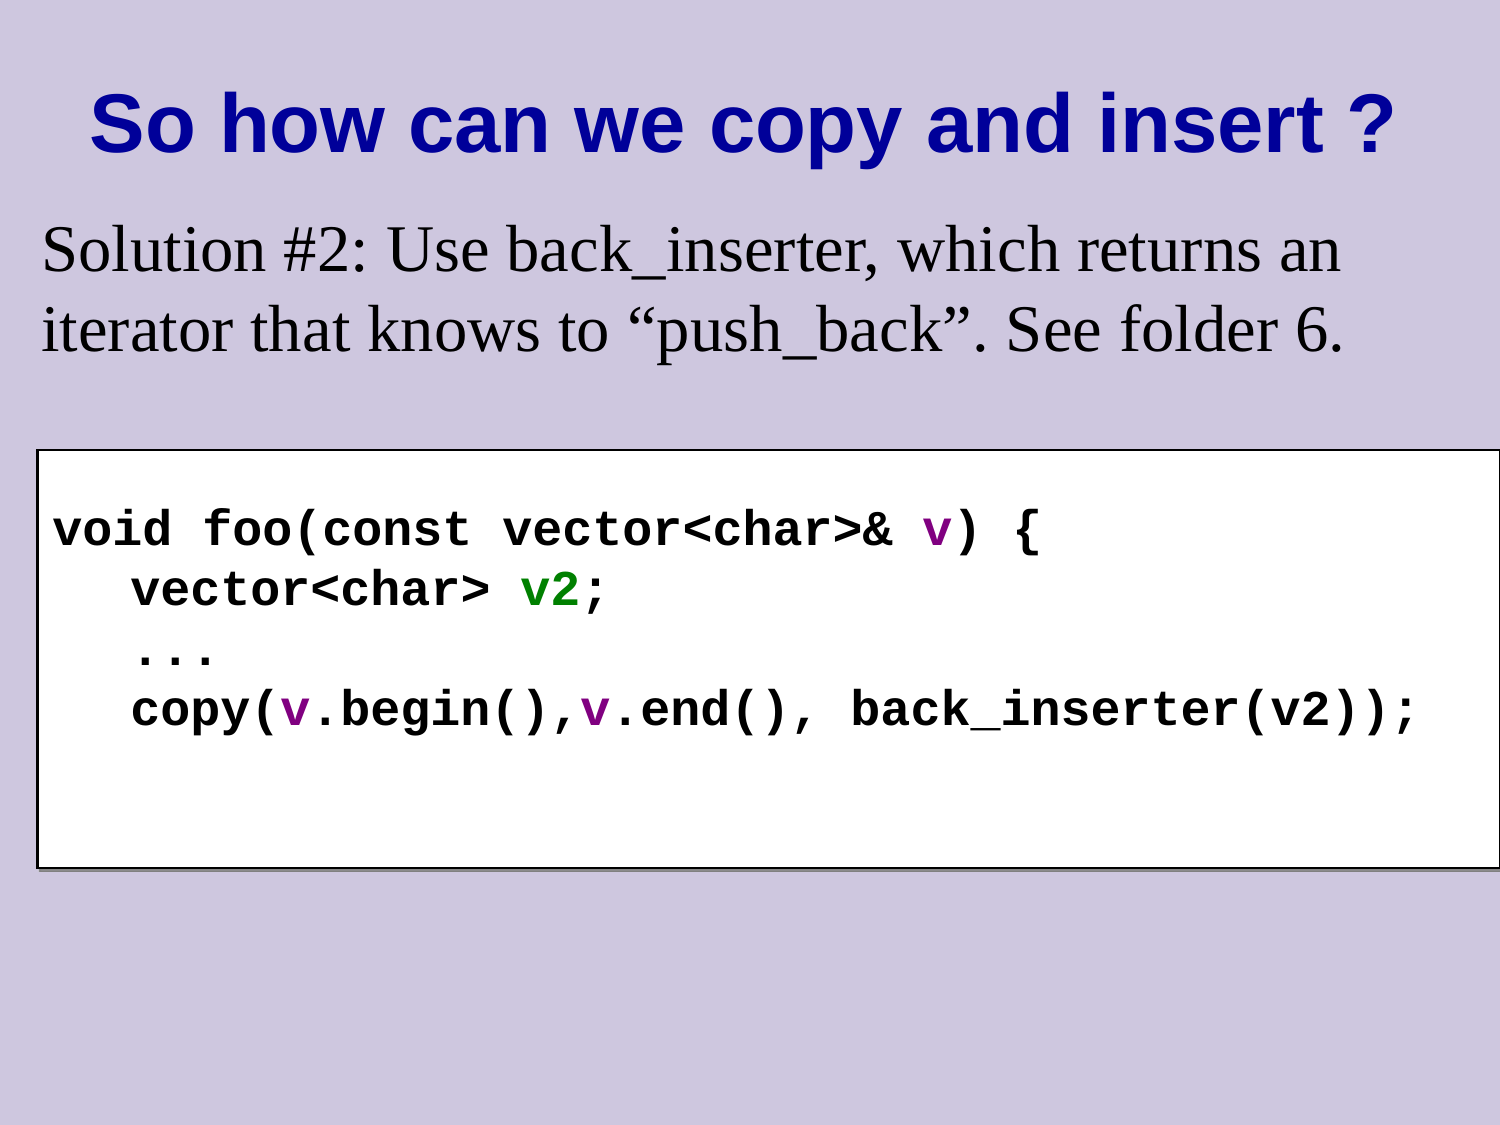

# So how can we copy and insert ?
Solution #2: Use back_inserter, which returns an iterator that knows to “push_back”. See folder 6.
void foo(const vector<char>& v) {
vector<char> v2;
...
copy(v.begin(),v.end(), back_inserter(v2));